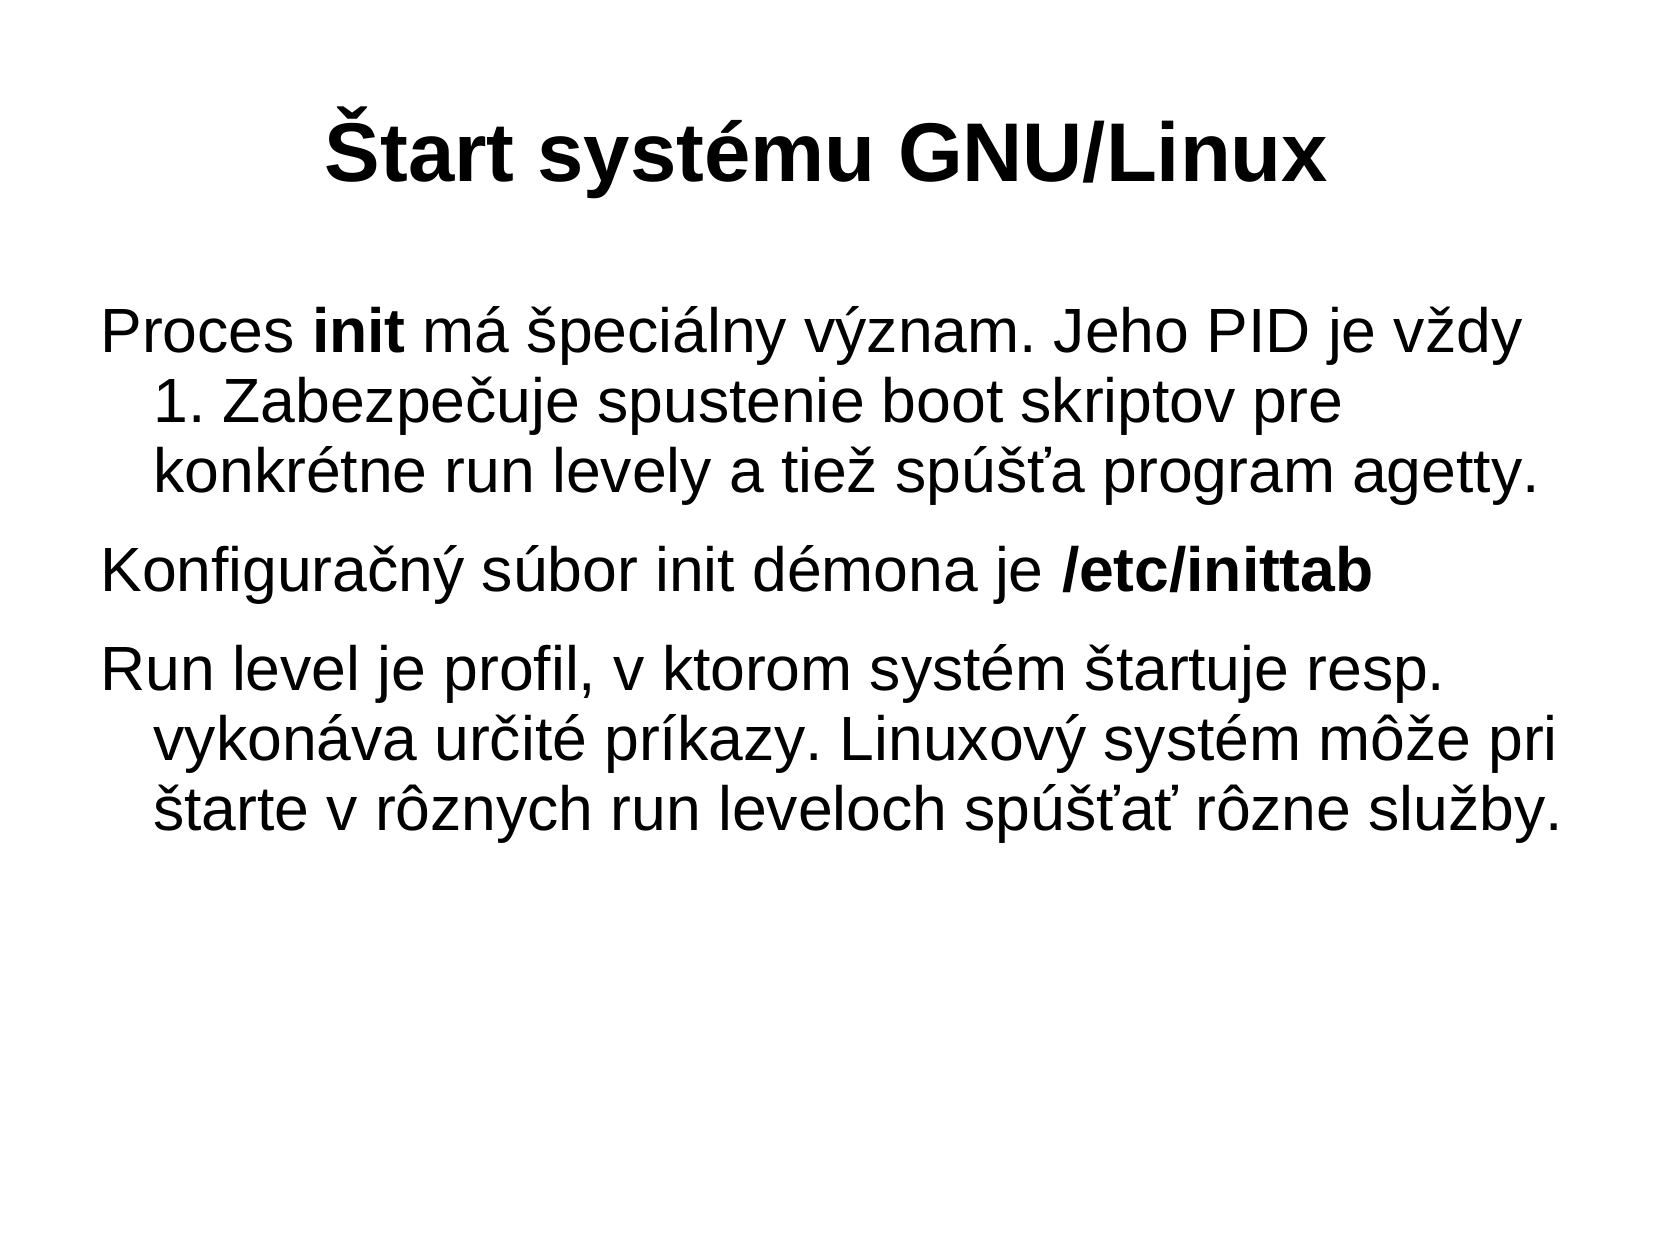

# Štart systému GNU/Linux
Proces init má špeciálny význam. Jeho PID je vždy 1. Zabezpečuje spustenie boot skriptov pre konkrétne run levely a tiež spúšťa program agetty.
Konfiguračný súbor init démona je /etc/inittab
Run level je profil, v ktorom systém štartuje resp. vykonáva určité príkazy. Linuxový systém môže pri štarte v rôznych run leveloch spúšťať rôzne služby.